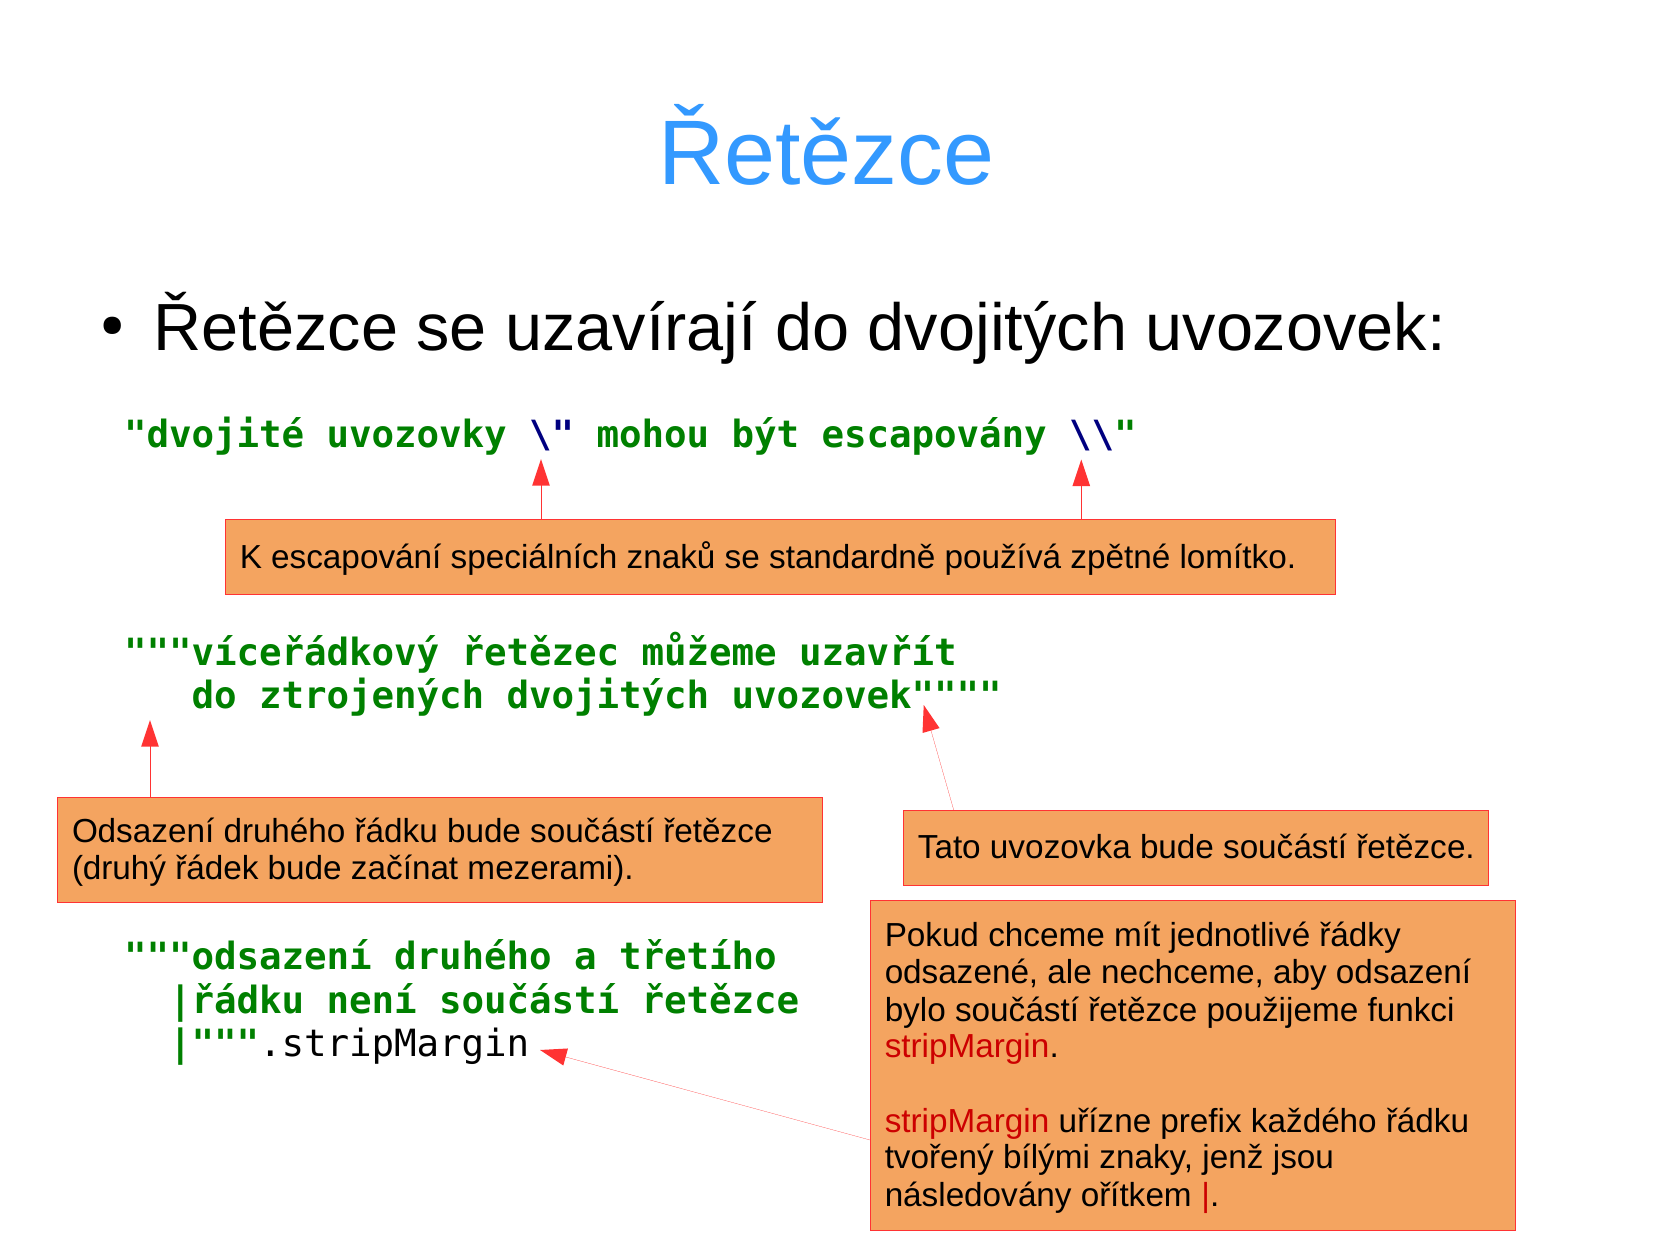

# Řetězce
Řetězce se uzavírají do dvojitých uvozovek:
"dvojité uvozovky \" mohou být escapovány \\"
"""víceřádkový řetězec můžeme uzavřít
 do ztrojených dvojitých uvozovek""""
"""odsazení druhého a třetího
 |řádku není součástí řetězce
 |""".stripMargin
K escapování speciálních znaků se standardně používá zpětné lomítko.
Odsazení druhého řádku bude součástí řetězce
(druhý řádek bude začínat mezerami).
Tato uvozovka bude součástí řetězce.
Pokud chceme mít jednotlivé řádky
odsazené, ale nechceme, aby odsazení
bylo součástí řetězce použijeme funkci
stripMargin.
stripMargin uřízne prefix každého řádku
tvořený bílými znaky, jenž jsou
následovány ořítkem |.